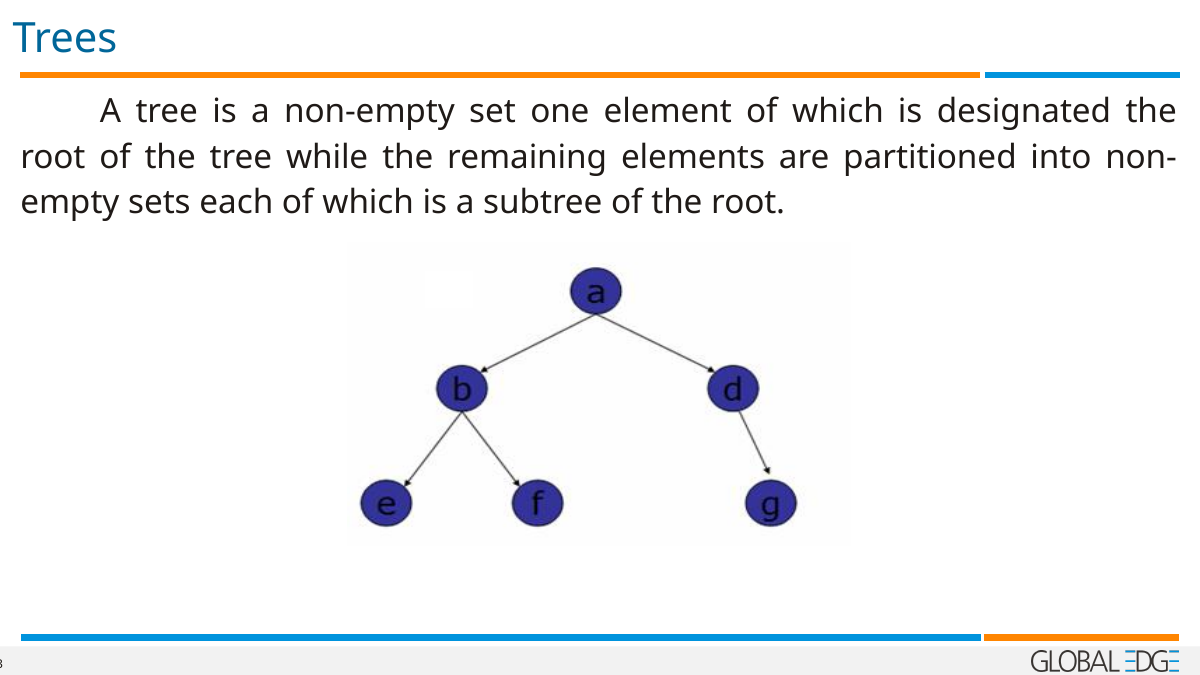

# Trees
 	A tree is a non-empty set one element of which is designated the root of the tree while the remaining elements are partitioned into non-empty sets each of which is a subtree of the root.